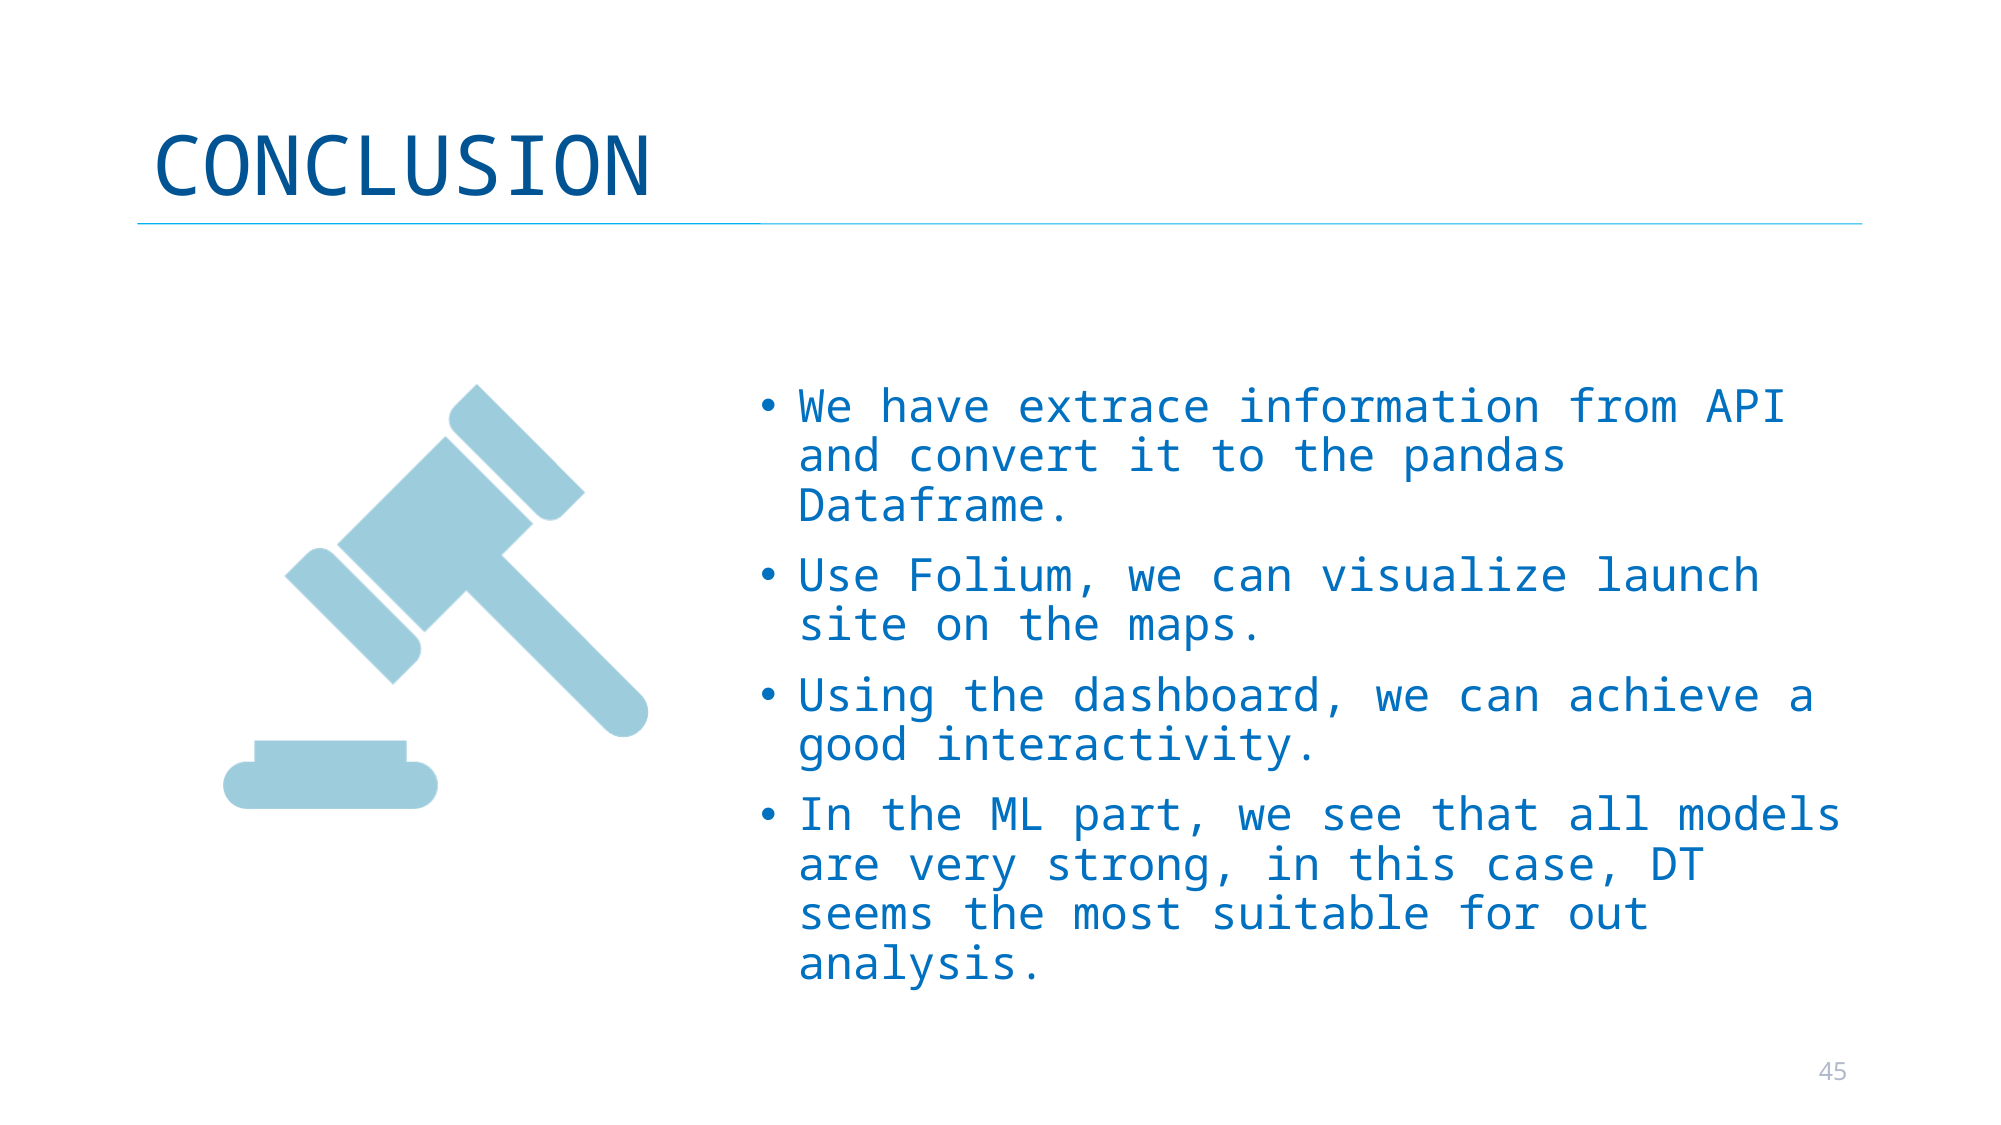

# CONCLUSION
We have extrace information from API and convert it to the pandas Dataframe.
Use Folium, we can visualize launch site on the maps.
Using the dashboard, we can achieve a good interactivity.
In the ML part, we see that all models are very strong, in this case, DT seems the most suitable for out analysis.